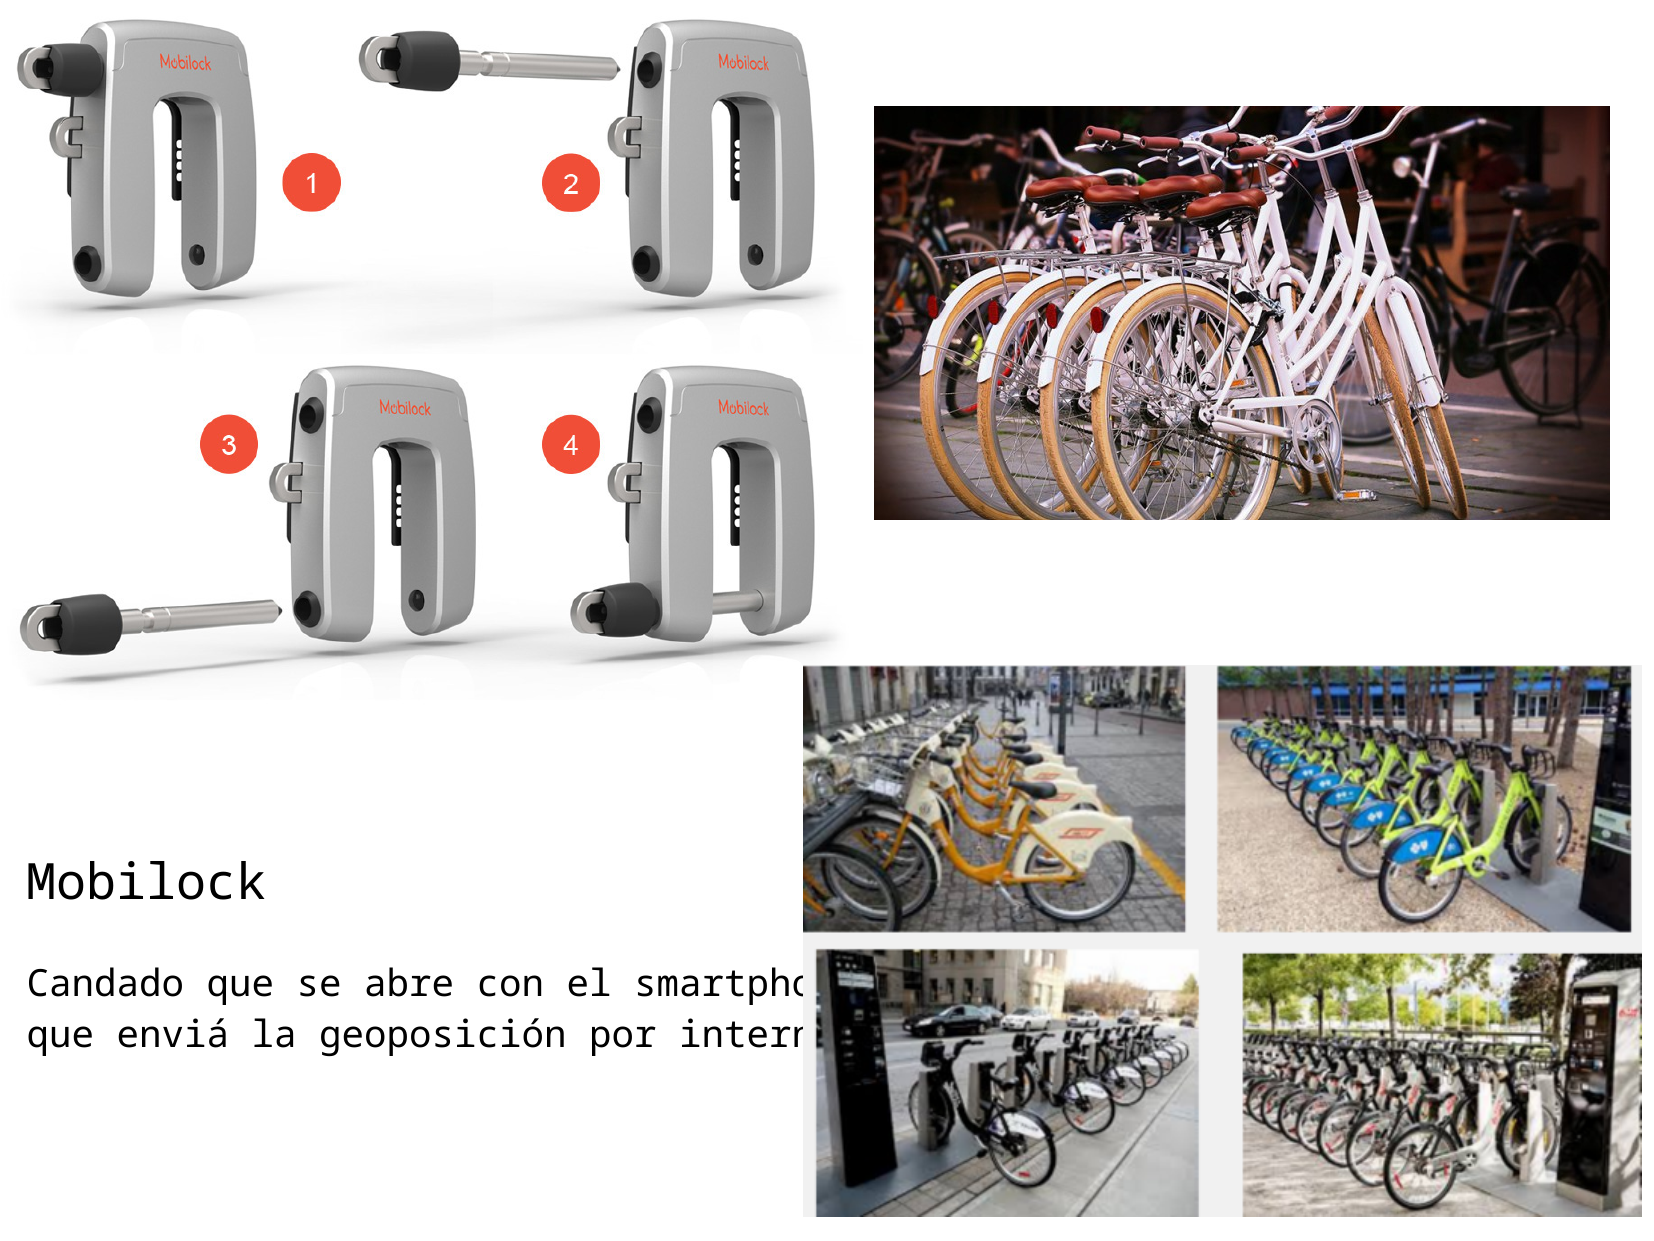

Mobilock
Candado que se abre con el smartphone y
que enviá la geoposición por internet.